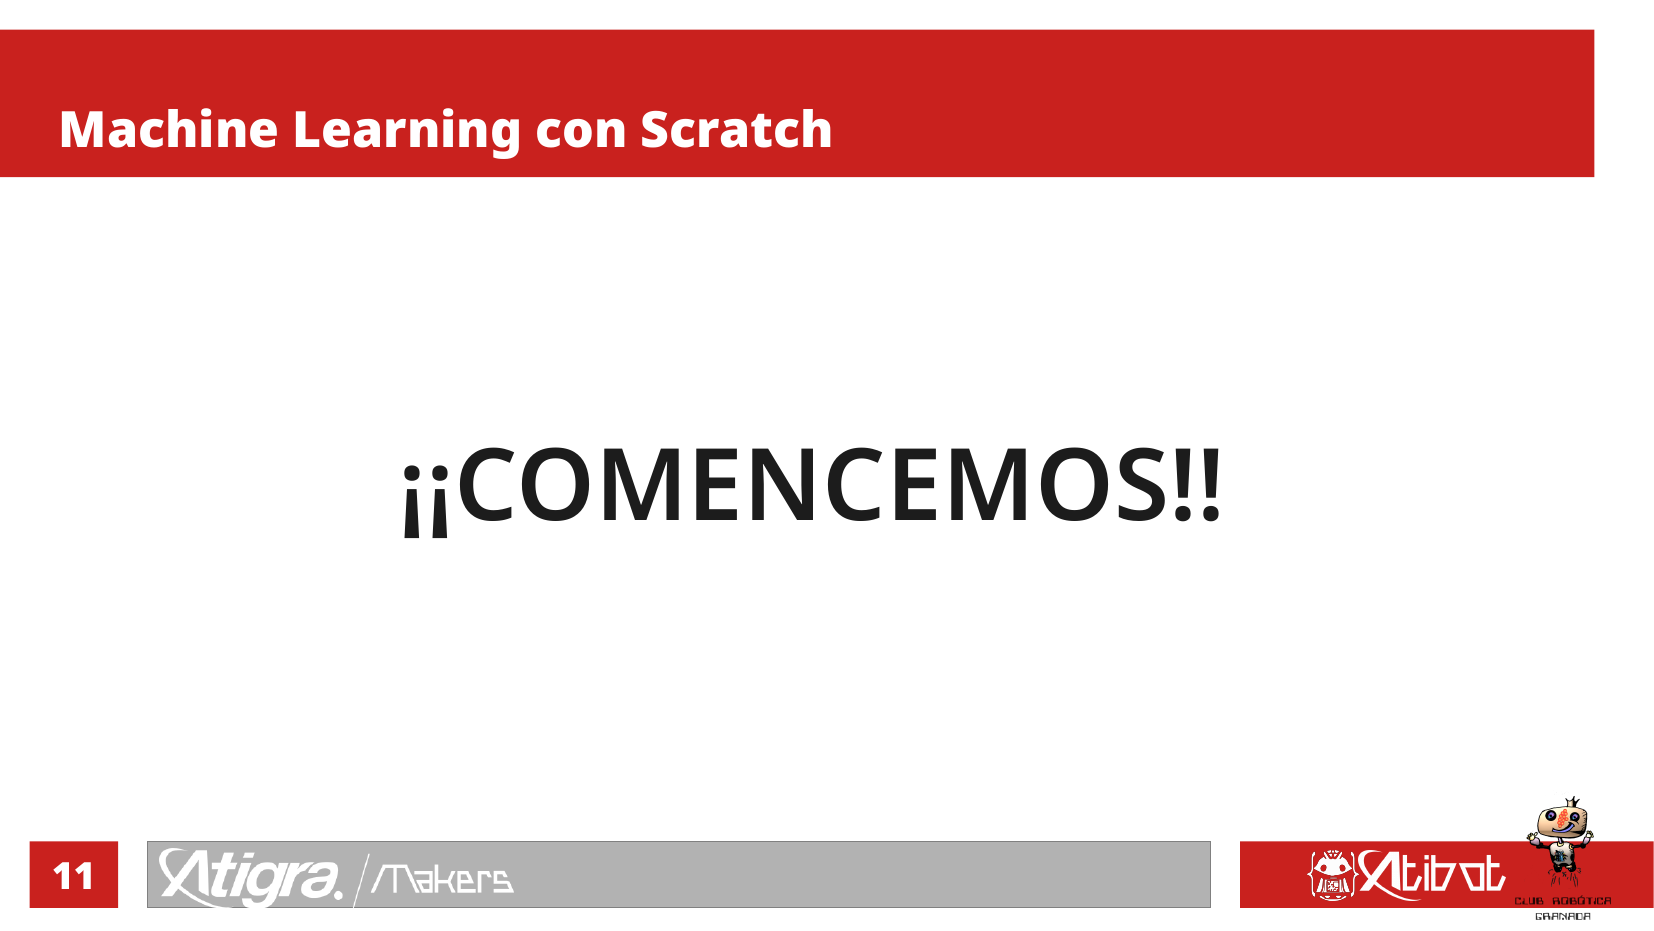

# Machine Learning con Scratch
¡¡COMENCEMOS!!
11